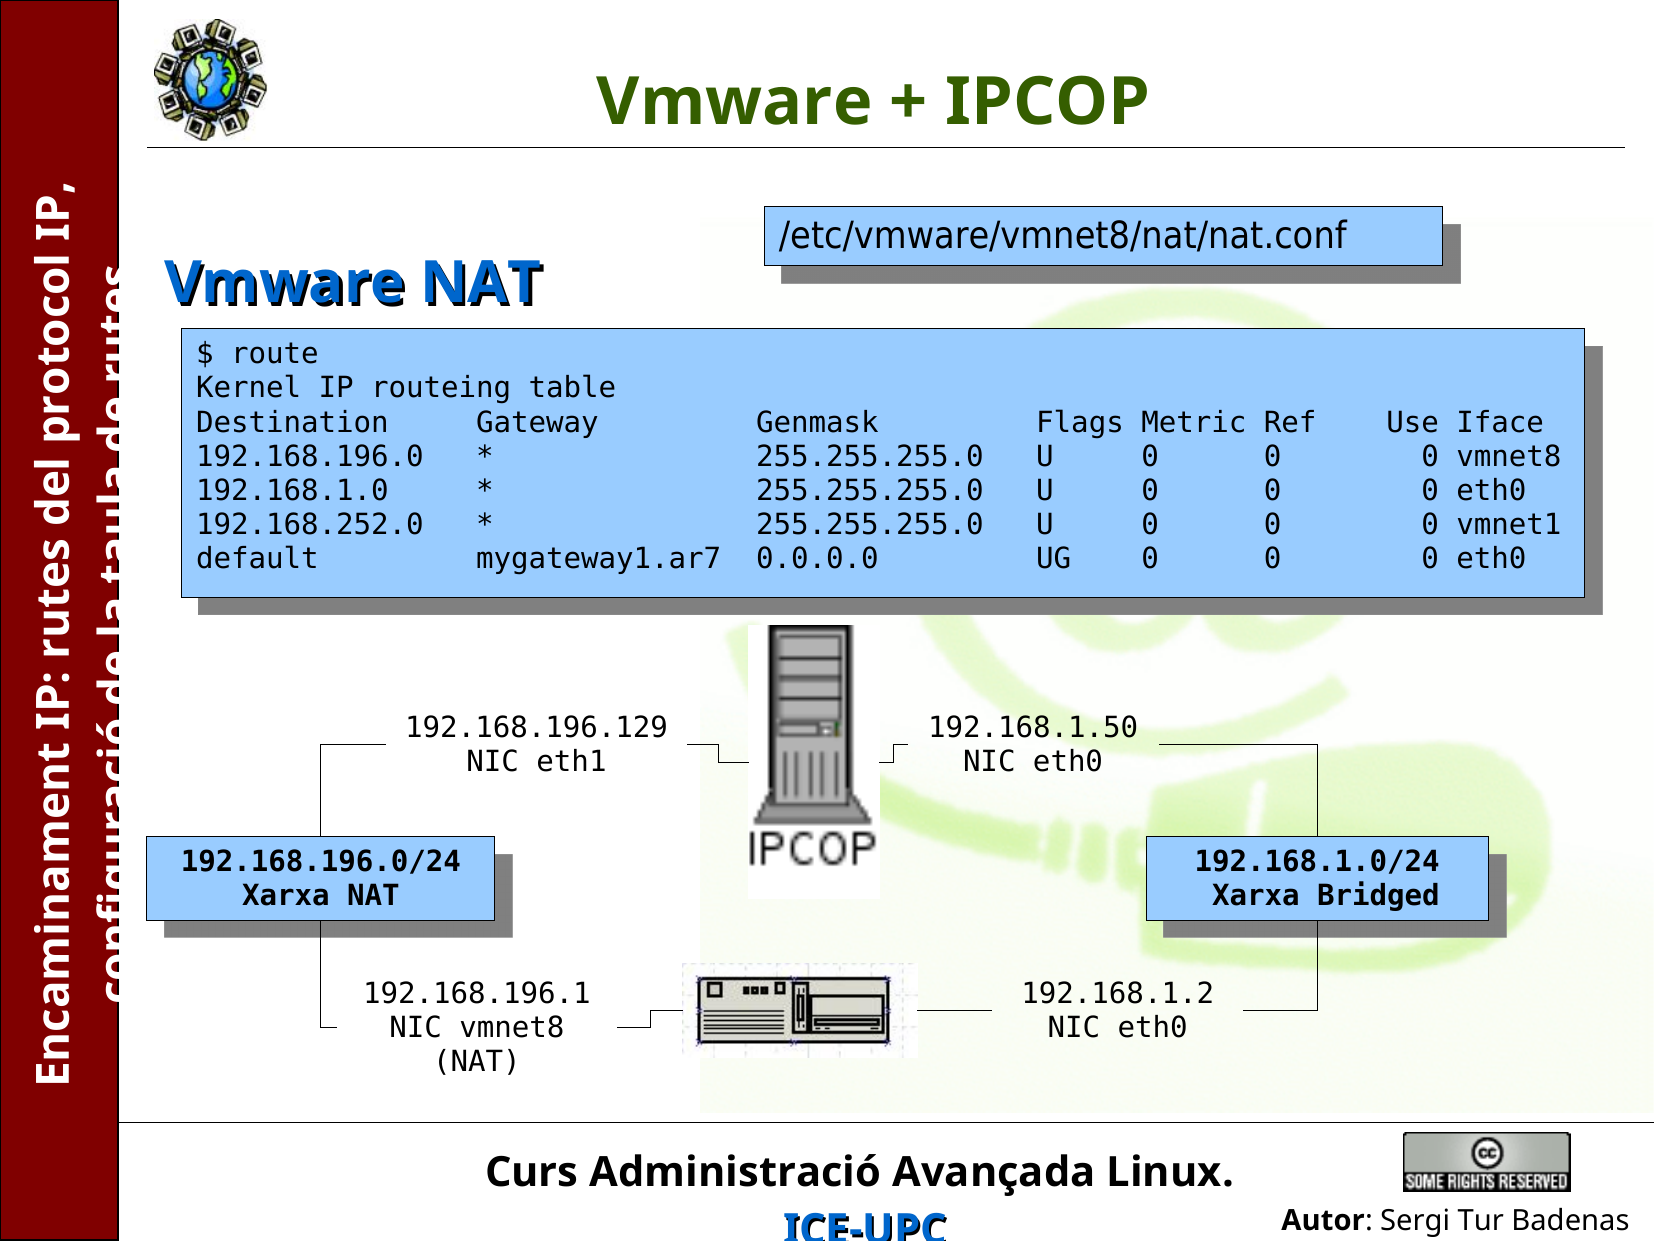

# Vmware + IPCOP
/etc/vmware/vmnet8/nat/nat.conf
Vmware NAT
$ route
Kernel IP routeing table
Destination Gateway Genmask Flags Metric Ref Use Iface
192.168.196.0 * 255.255.255.0 U 0 0 0 vmnet8
192.168.1.0 * 255.255.255.0 U 0 0 0 eth0
192.168.252.0 * 255.255.255.0 U 0 0 0 vmnet1
default mygateway1.ar7 0.0.0.0 UG 0 0 0 eth0
192.168.196.129
NIC eth1
192.168.1.50
NIC eth0
192.168.196.0/24
Xarxa NAT
192.168.1.0/24
 Xarxa Bridged
192.168.196.1
NIC vmnet8 (NAT)
192.168.1.2
NIC eth0